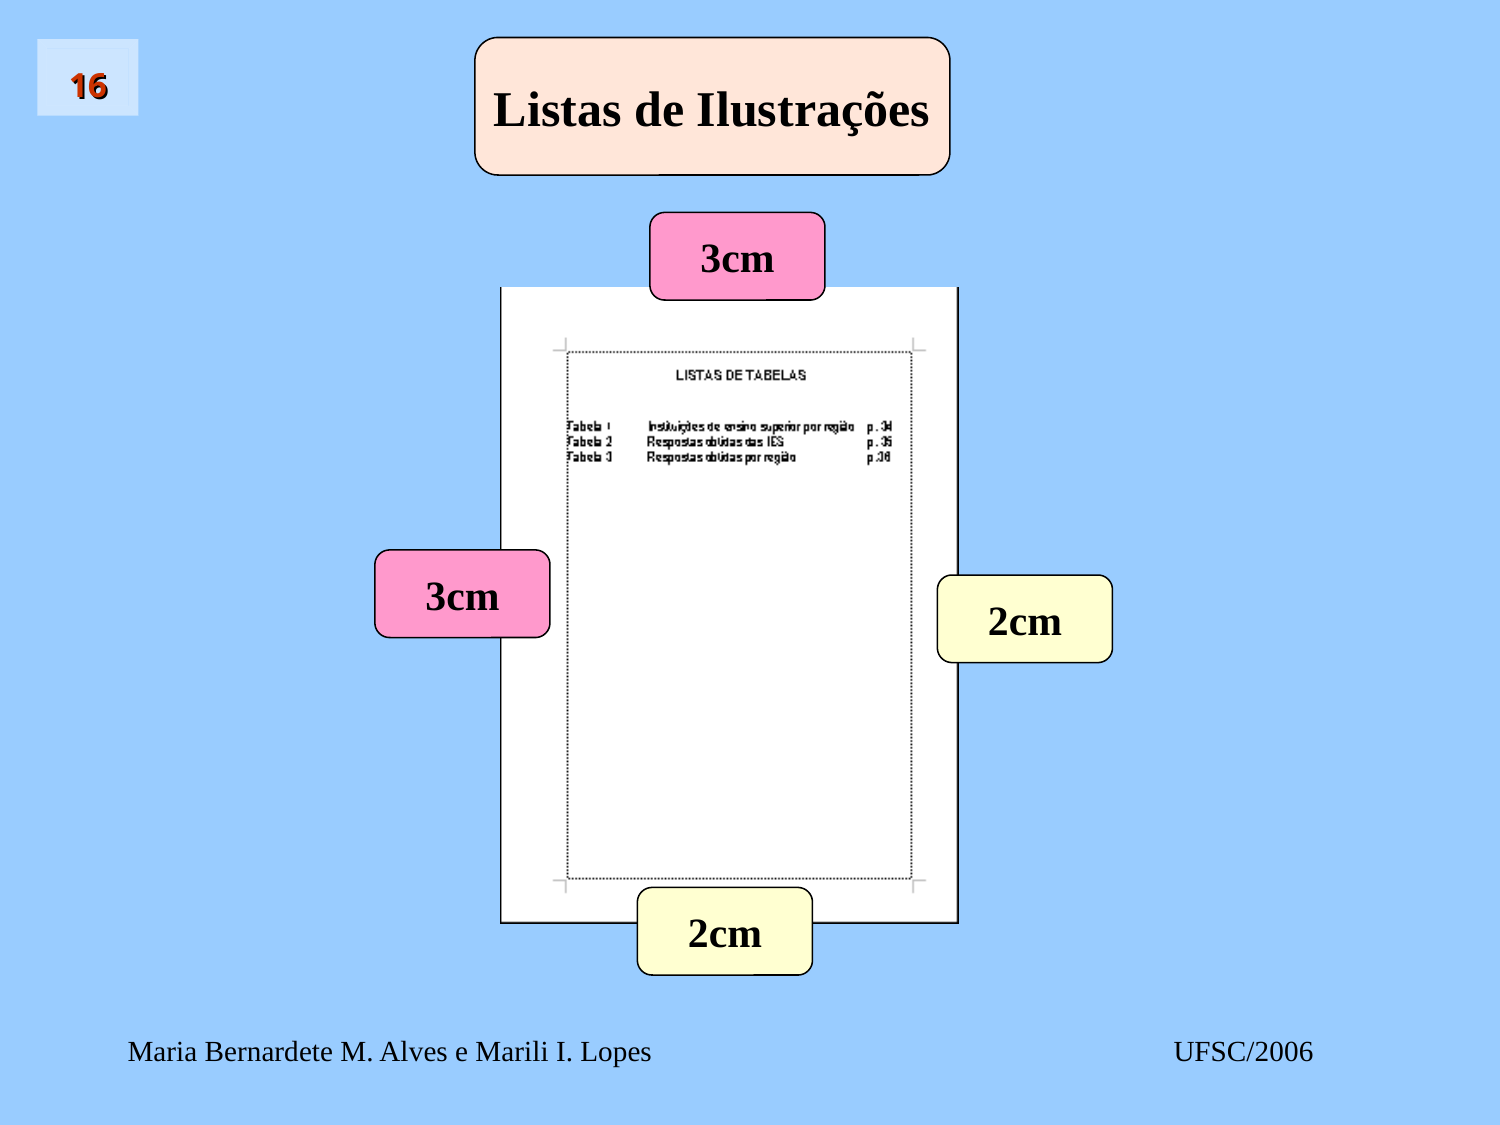

Listas de Ilustrações
16
3cm
3cm
2cm
2cm
Maria Bernardete M. Alves e Marili I. Lopes
UFSC/2006